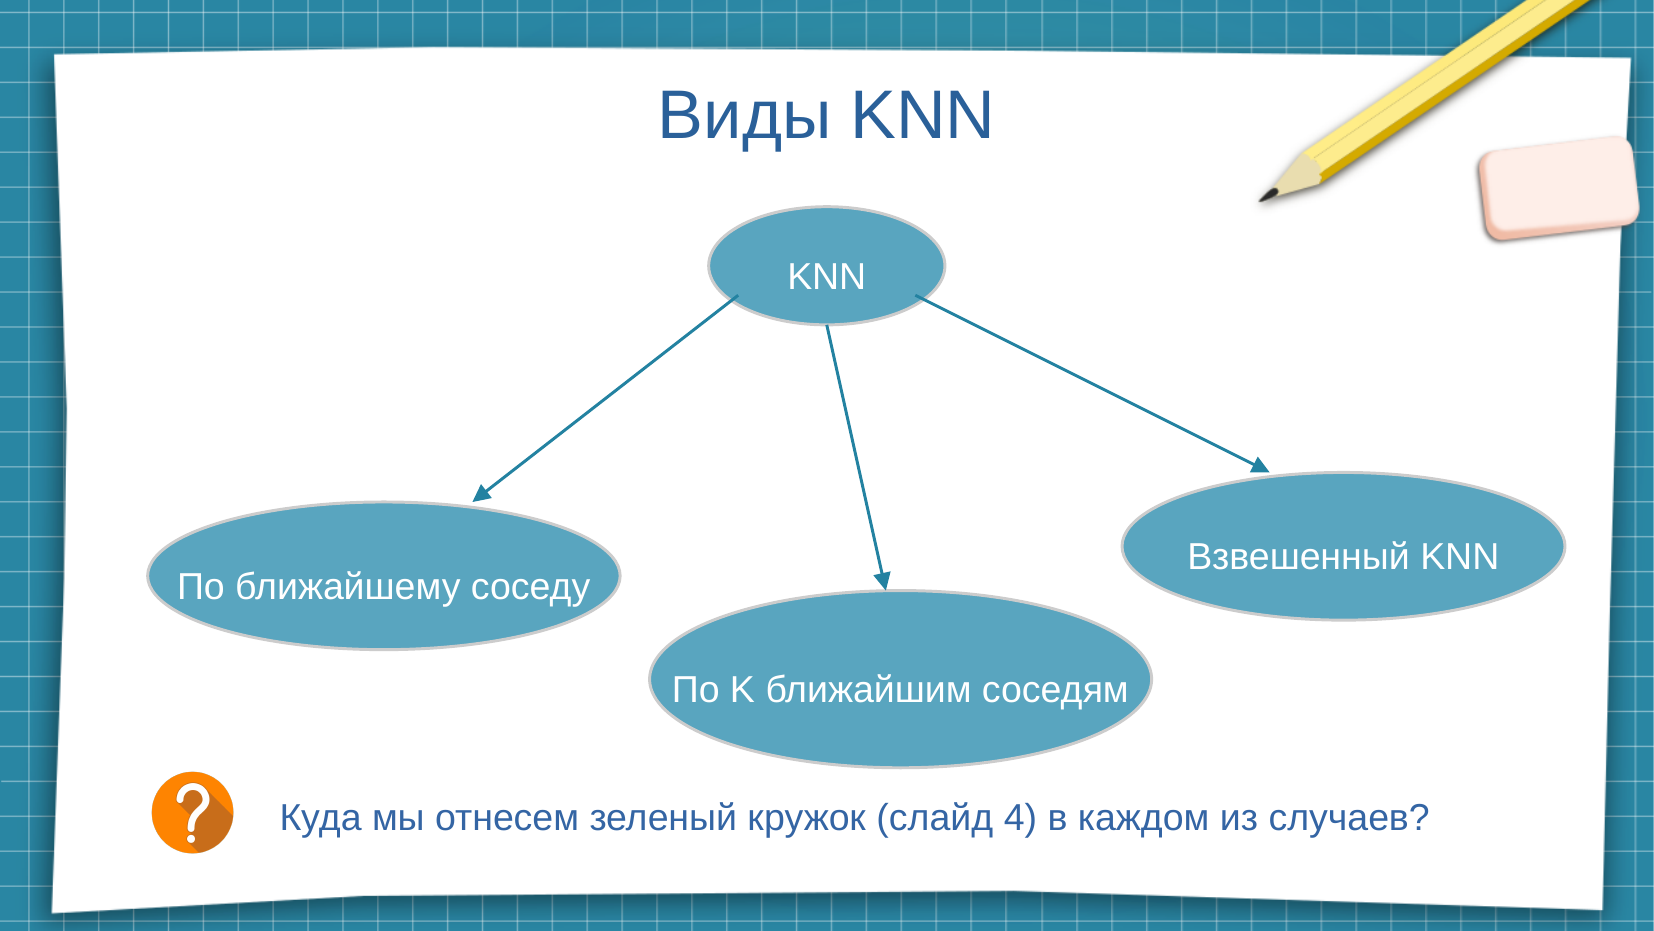

# Виды KNN
KNN
Взвешенный KNN
По ближайшему соседу
По K ближайшим соседям
Куда мы отнесем зеленый кружок (слайд 4) в каждом из случаев?